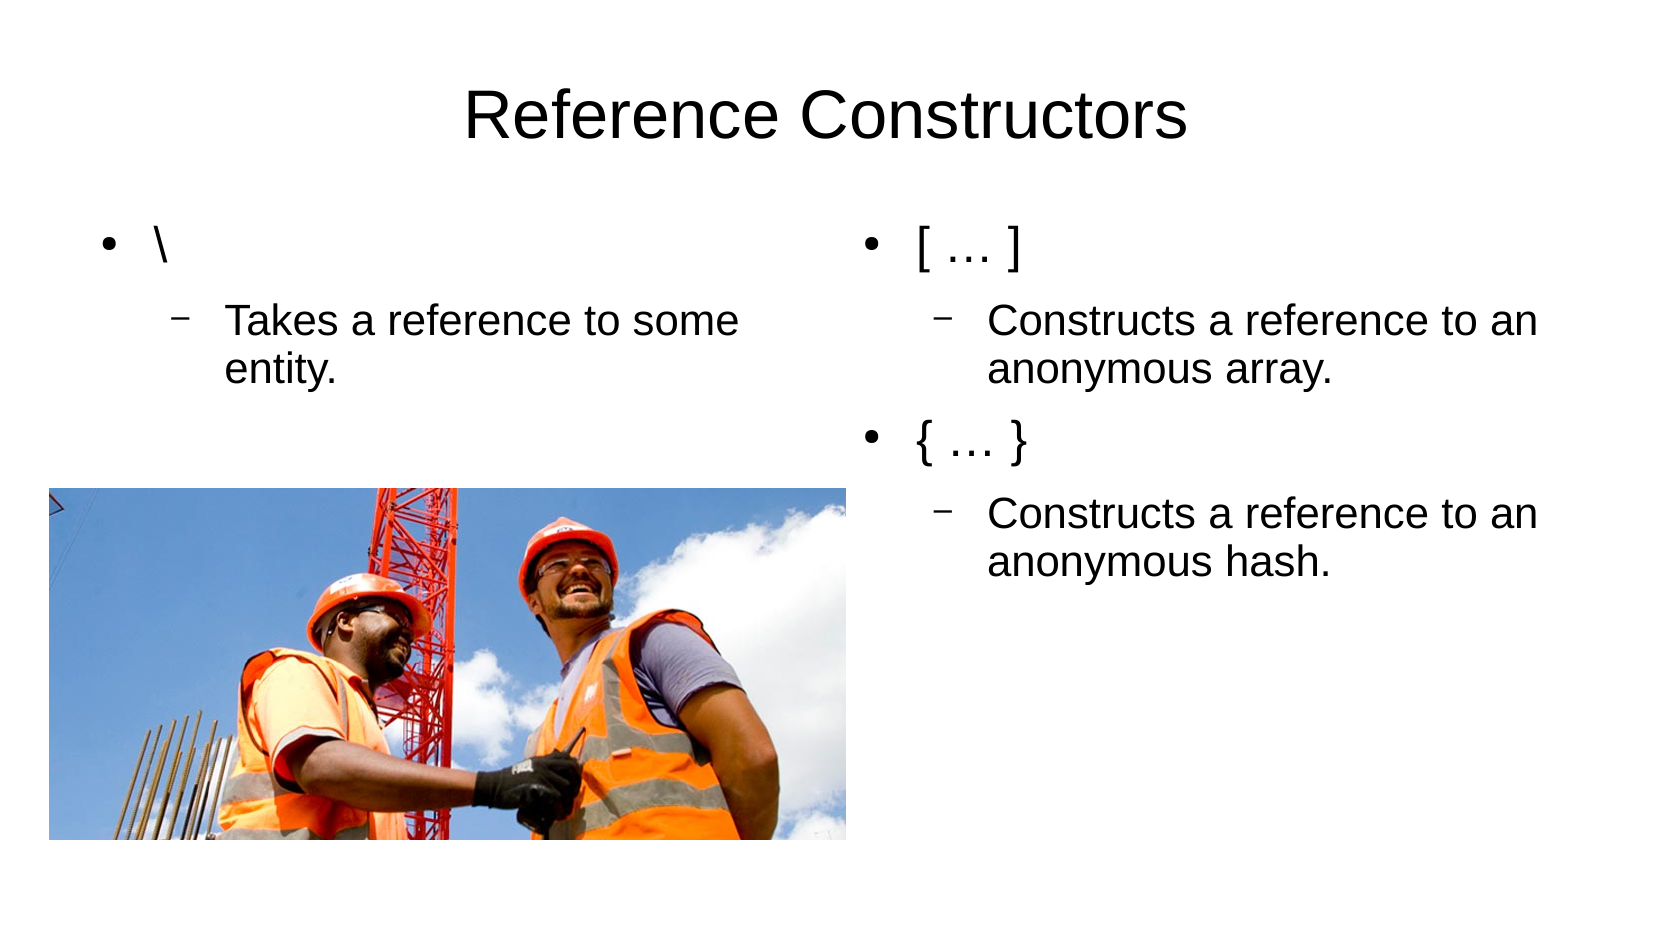

# Reference Constructors
\
Takes a reference to some entity.
[ … ]
Constructs a reference to an anonymous array.
{ … }
Constructs a reference to an anonymous hash.